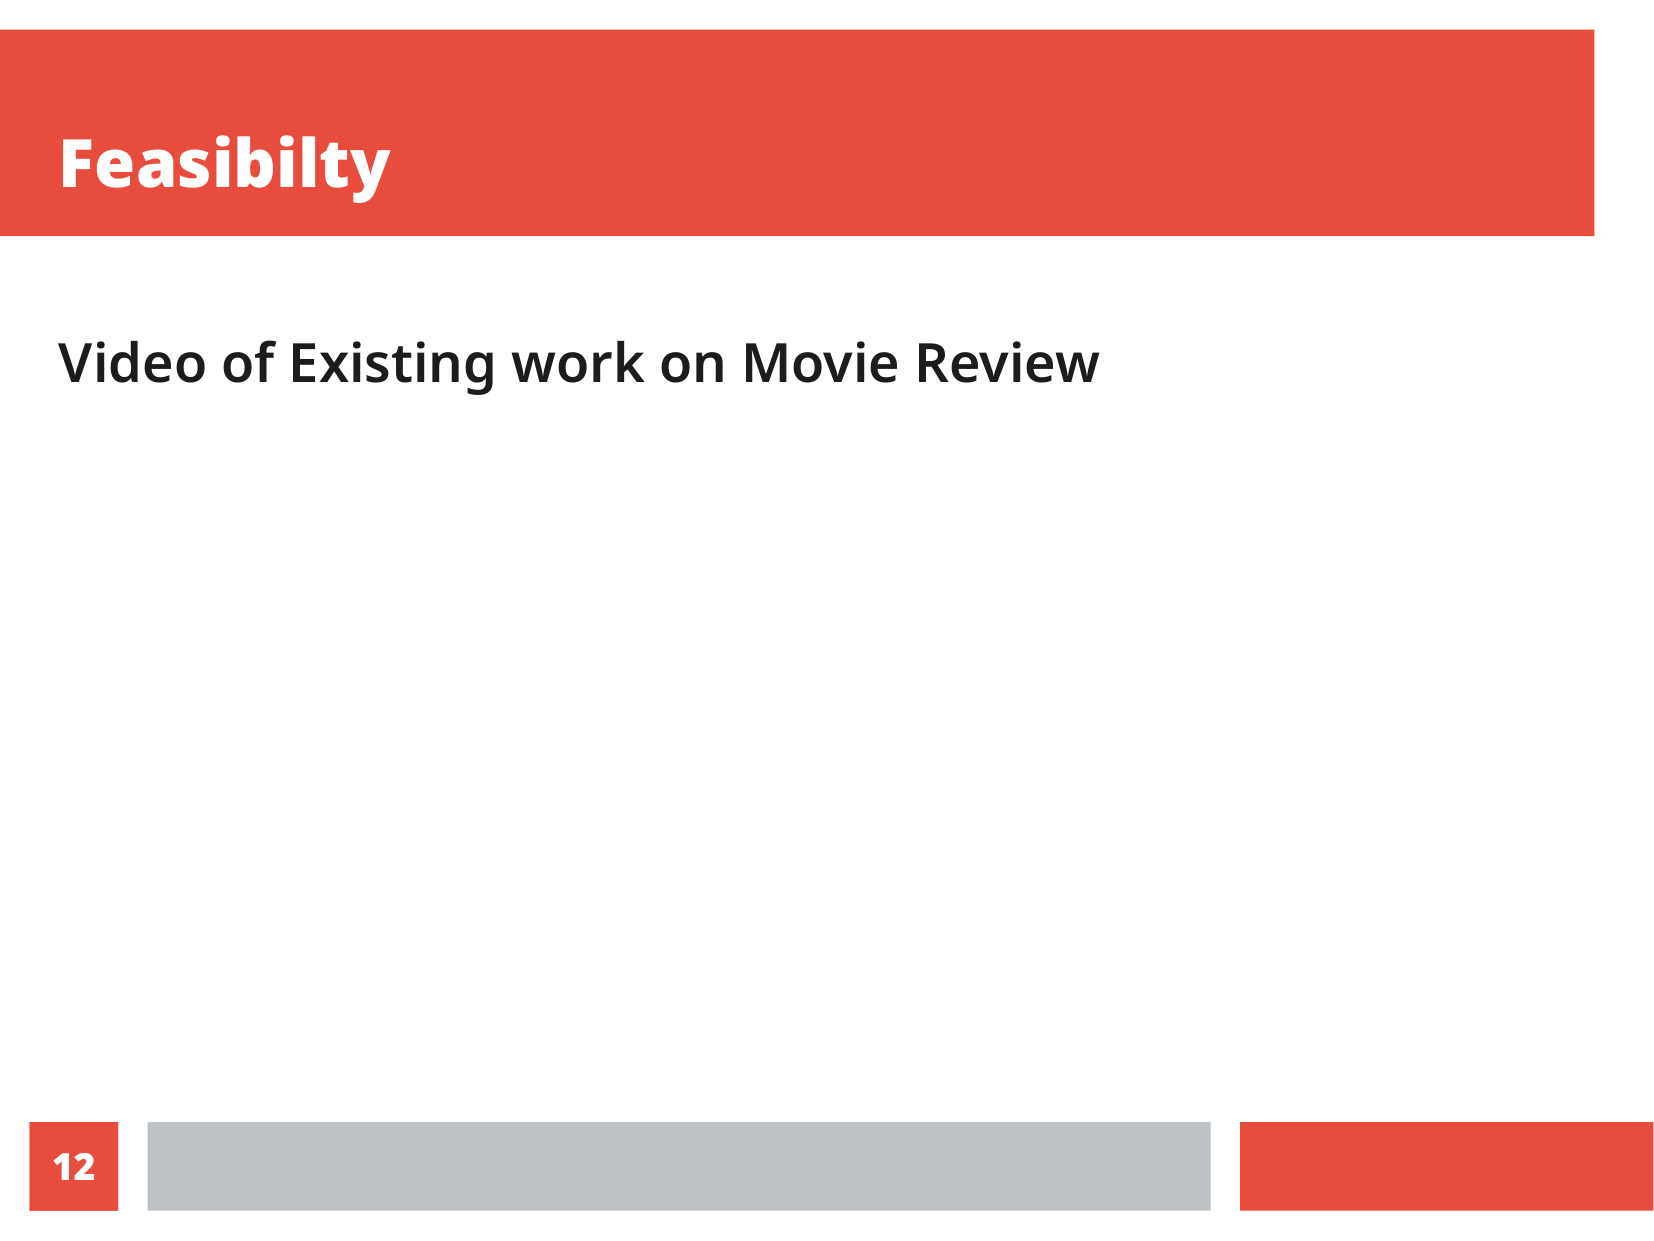

# Feasibilty
Video of Existing work on Movie Review
12